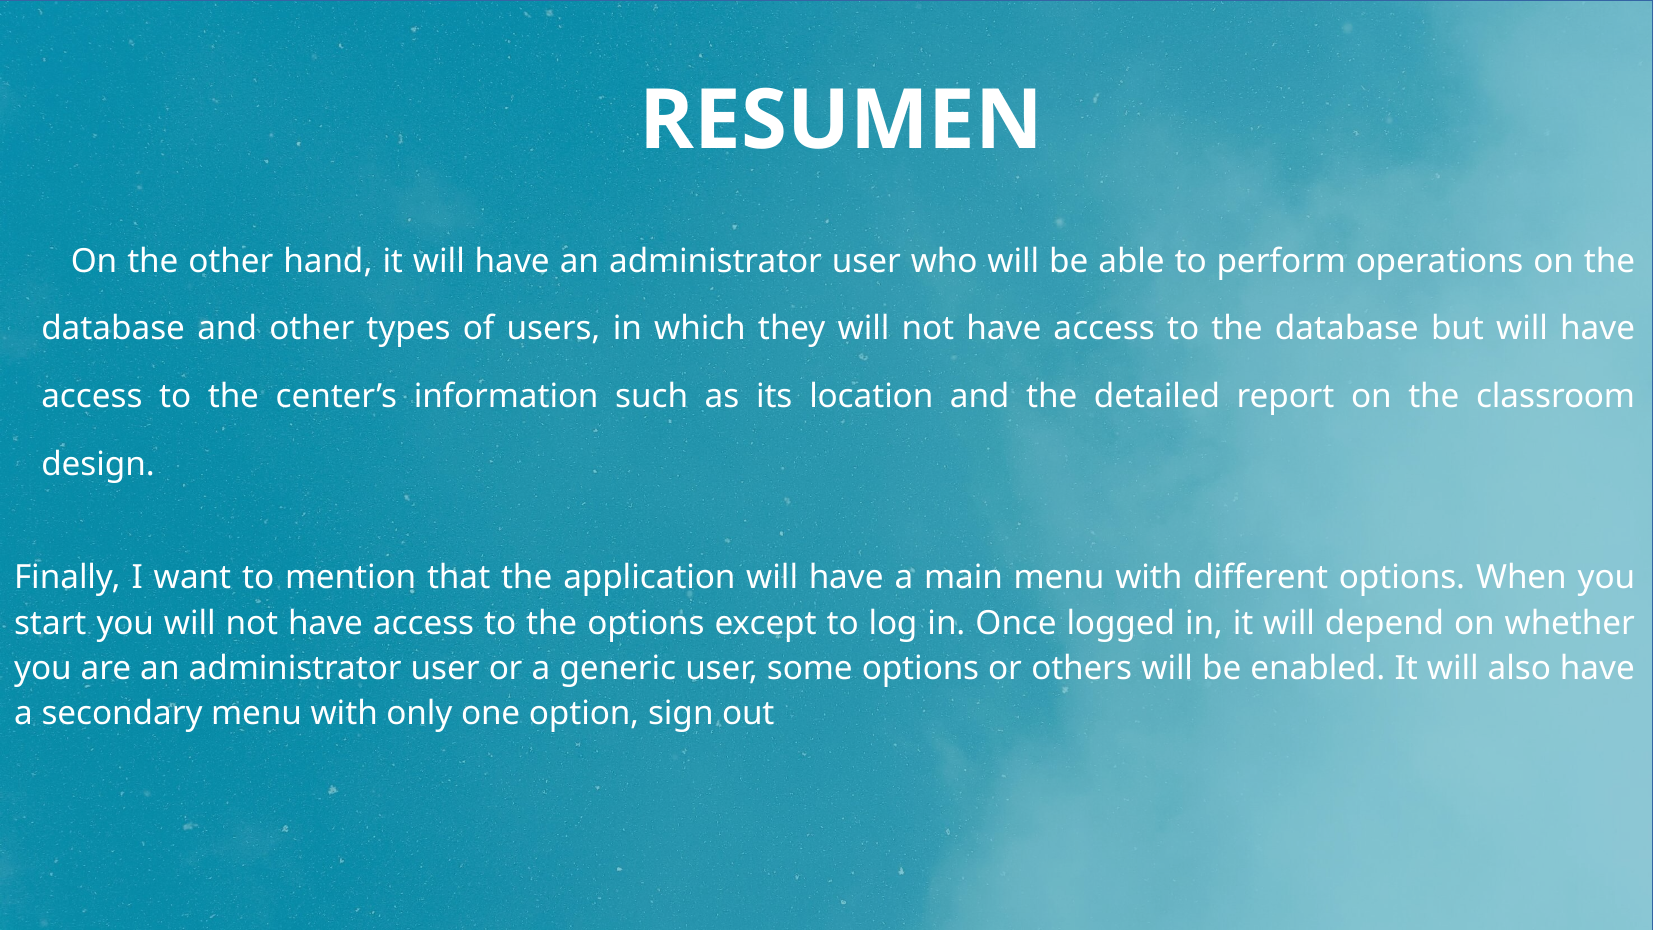

# RESUMEN
On the other hand, it will have an administrator user who will be able to perform operations on the database and other types of users, in which they will not have access to the database but will have access to the center’s information such as its location and the detailed report on the classroom design.
Finally, I want to mention that the application will have a main menu with different options. When you start you will not have access to the options except to log in. Once logged in, it will depend on whether you are an administrator user or a generic user, some options or others will be enabled. It will also have a secondary menu with only one option, sign out